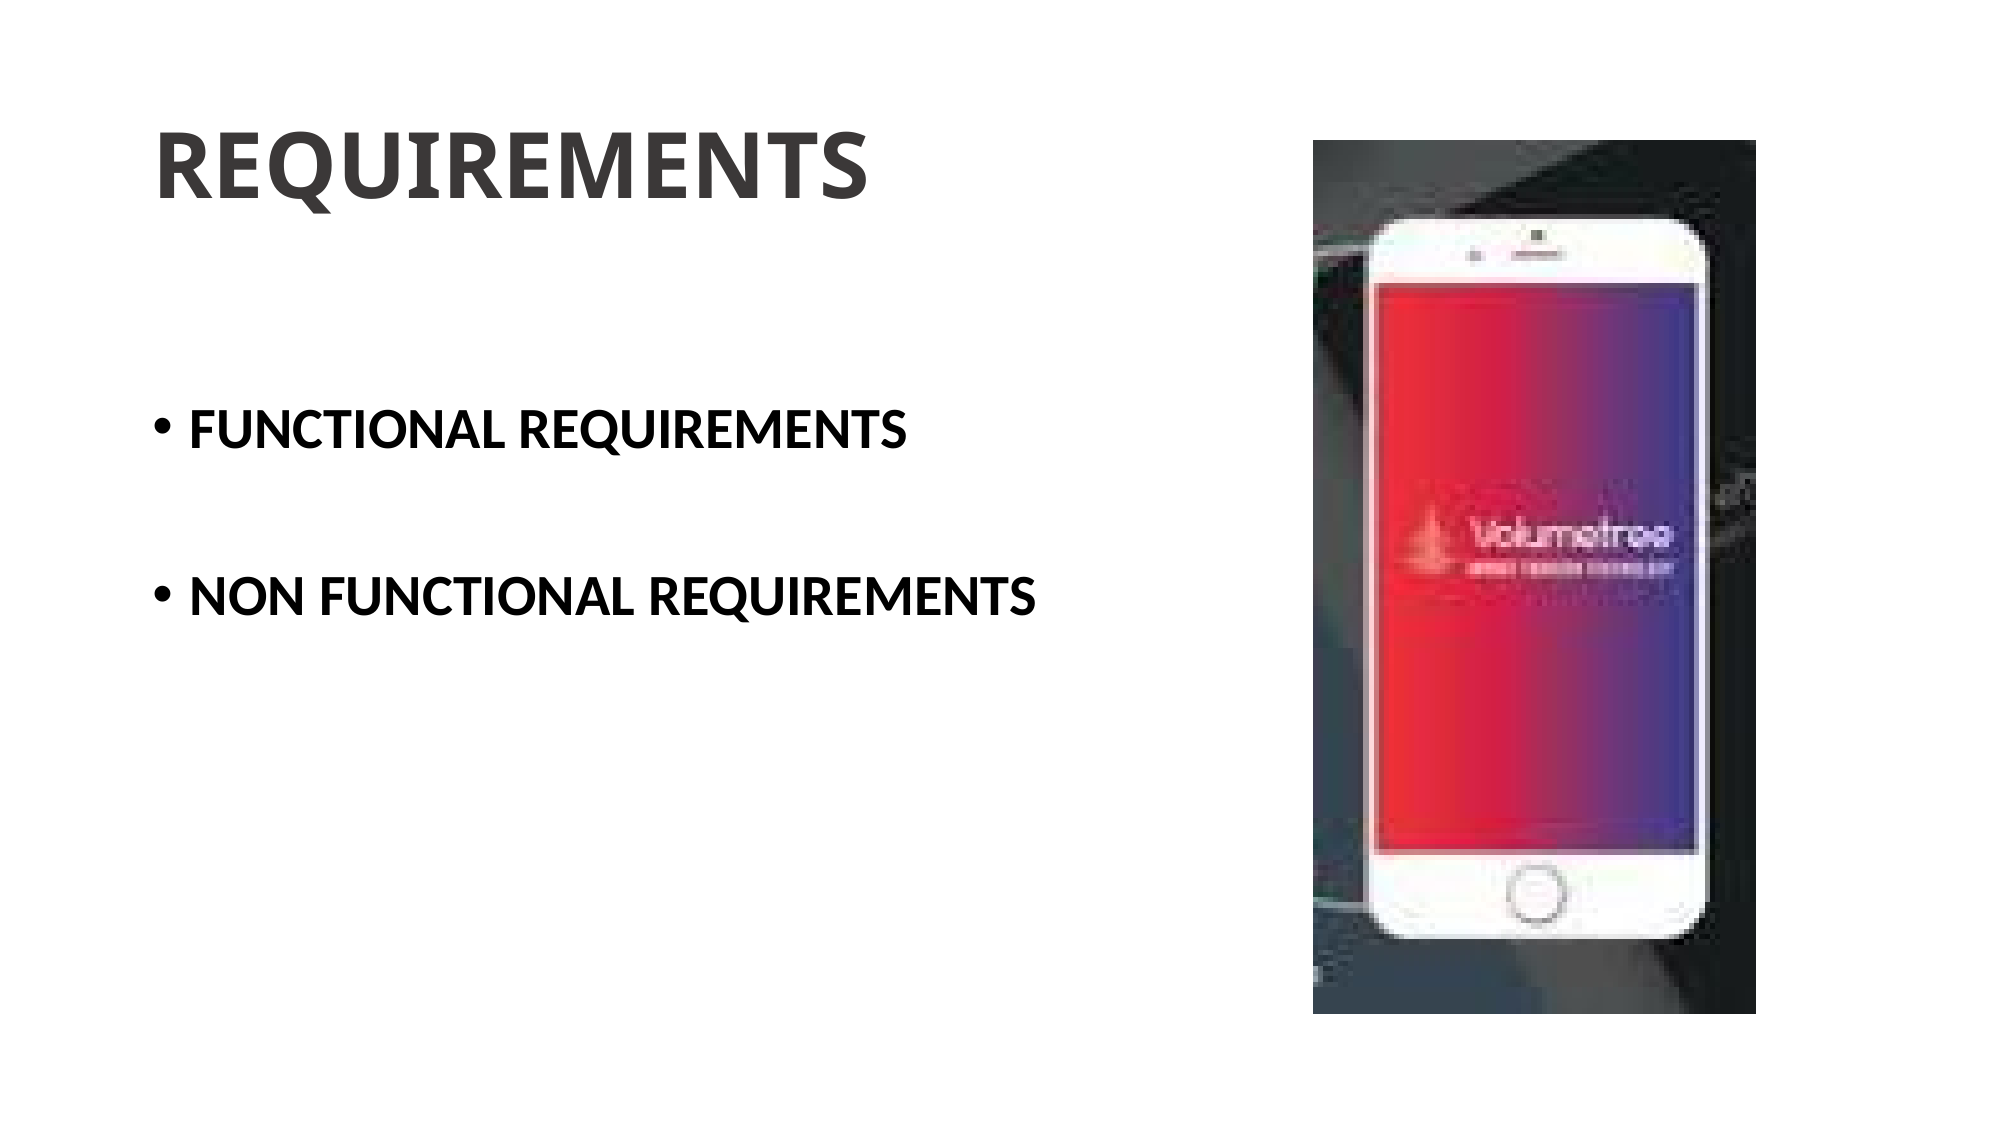

# REQUIREMENTS
FUNCTIONAL REQUIREMENTS
NON FUNCTIONAL REQUIREMENTS